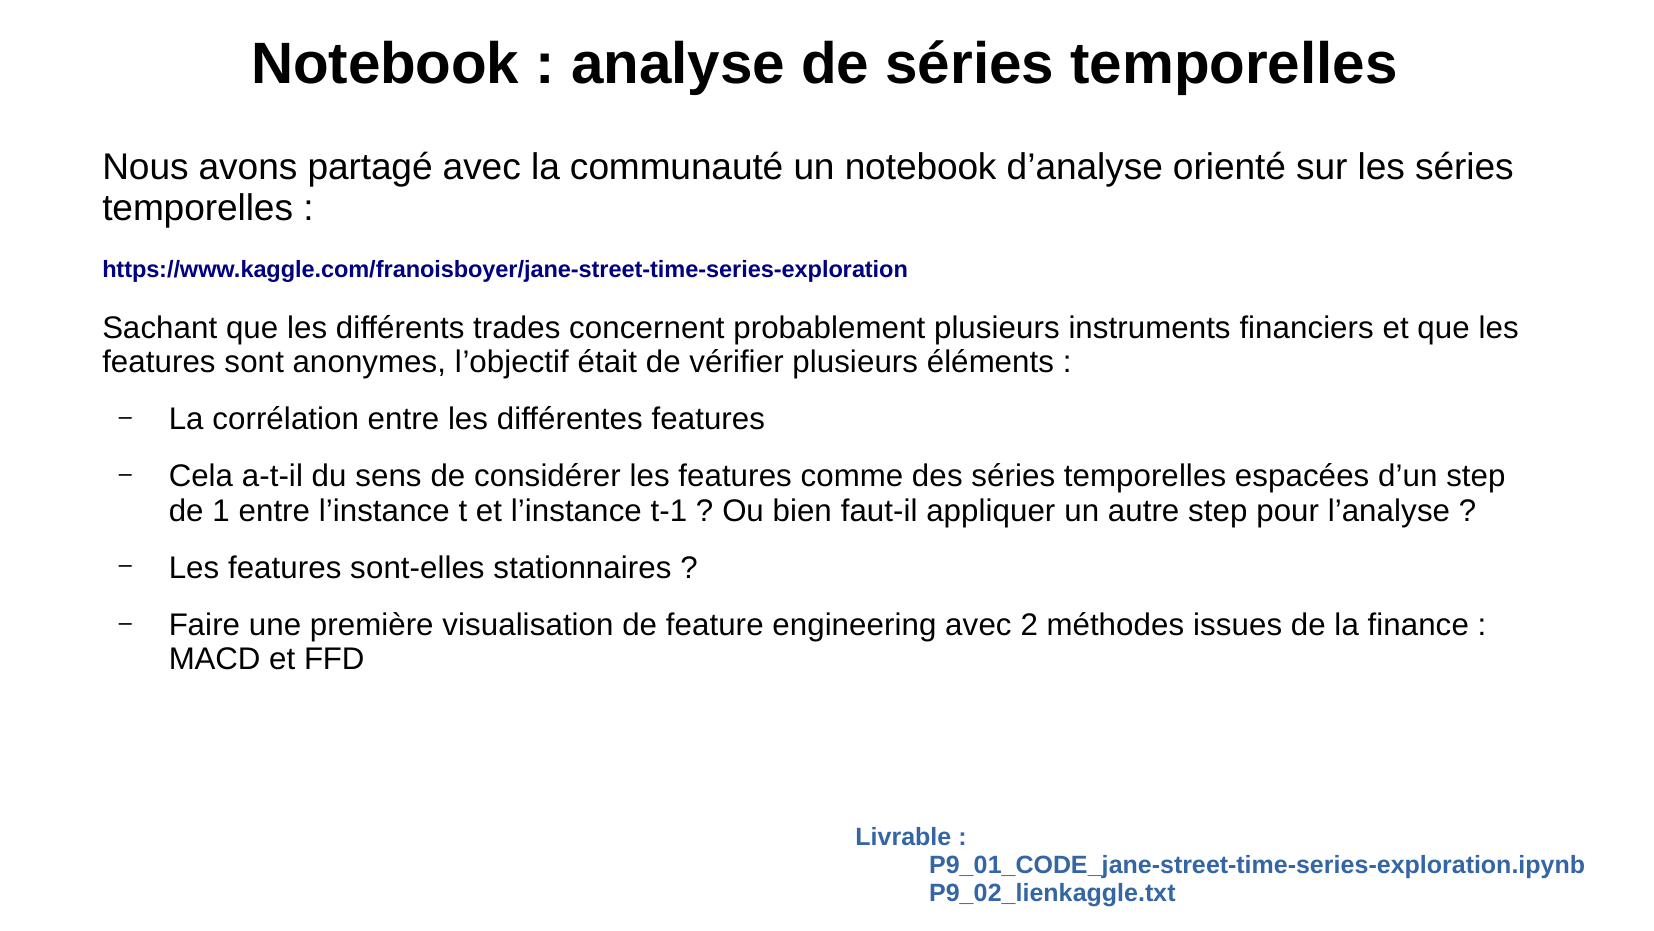

Notebook : analyse de séries temporelles
# Nous avons partagé avec la communauté un notebook d’analyse orienté sur les séries temporelles :
https://www.kaggle.com/franoisboyer/jane-street-time-series-exploration
Sachant que les différents trades concernent probablement plusieurs instruments financiers et que les features sont anonymes, l’objectif était de vérifier plusieurs éléments :
La corrélation entre les différentes features
Cela a-t-il du sens de considérer les features comme des séries temporelles espacées d’un step de 1 entre l’instance t et l’instance t-1 ? Ou bien faut-il appliquer un autre step pour l’analyse ?
Les features sont-elles stationnaires ?
Faire une première visualisation de feature engineering avec 2 méthodes issues de la finance : MACD et FFD
Livrable :
	P9_01_CODE_jane-street-time-series-exploration.ipynb
	P9_02_lienkaggle.txt